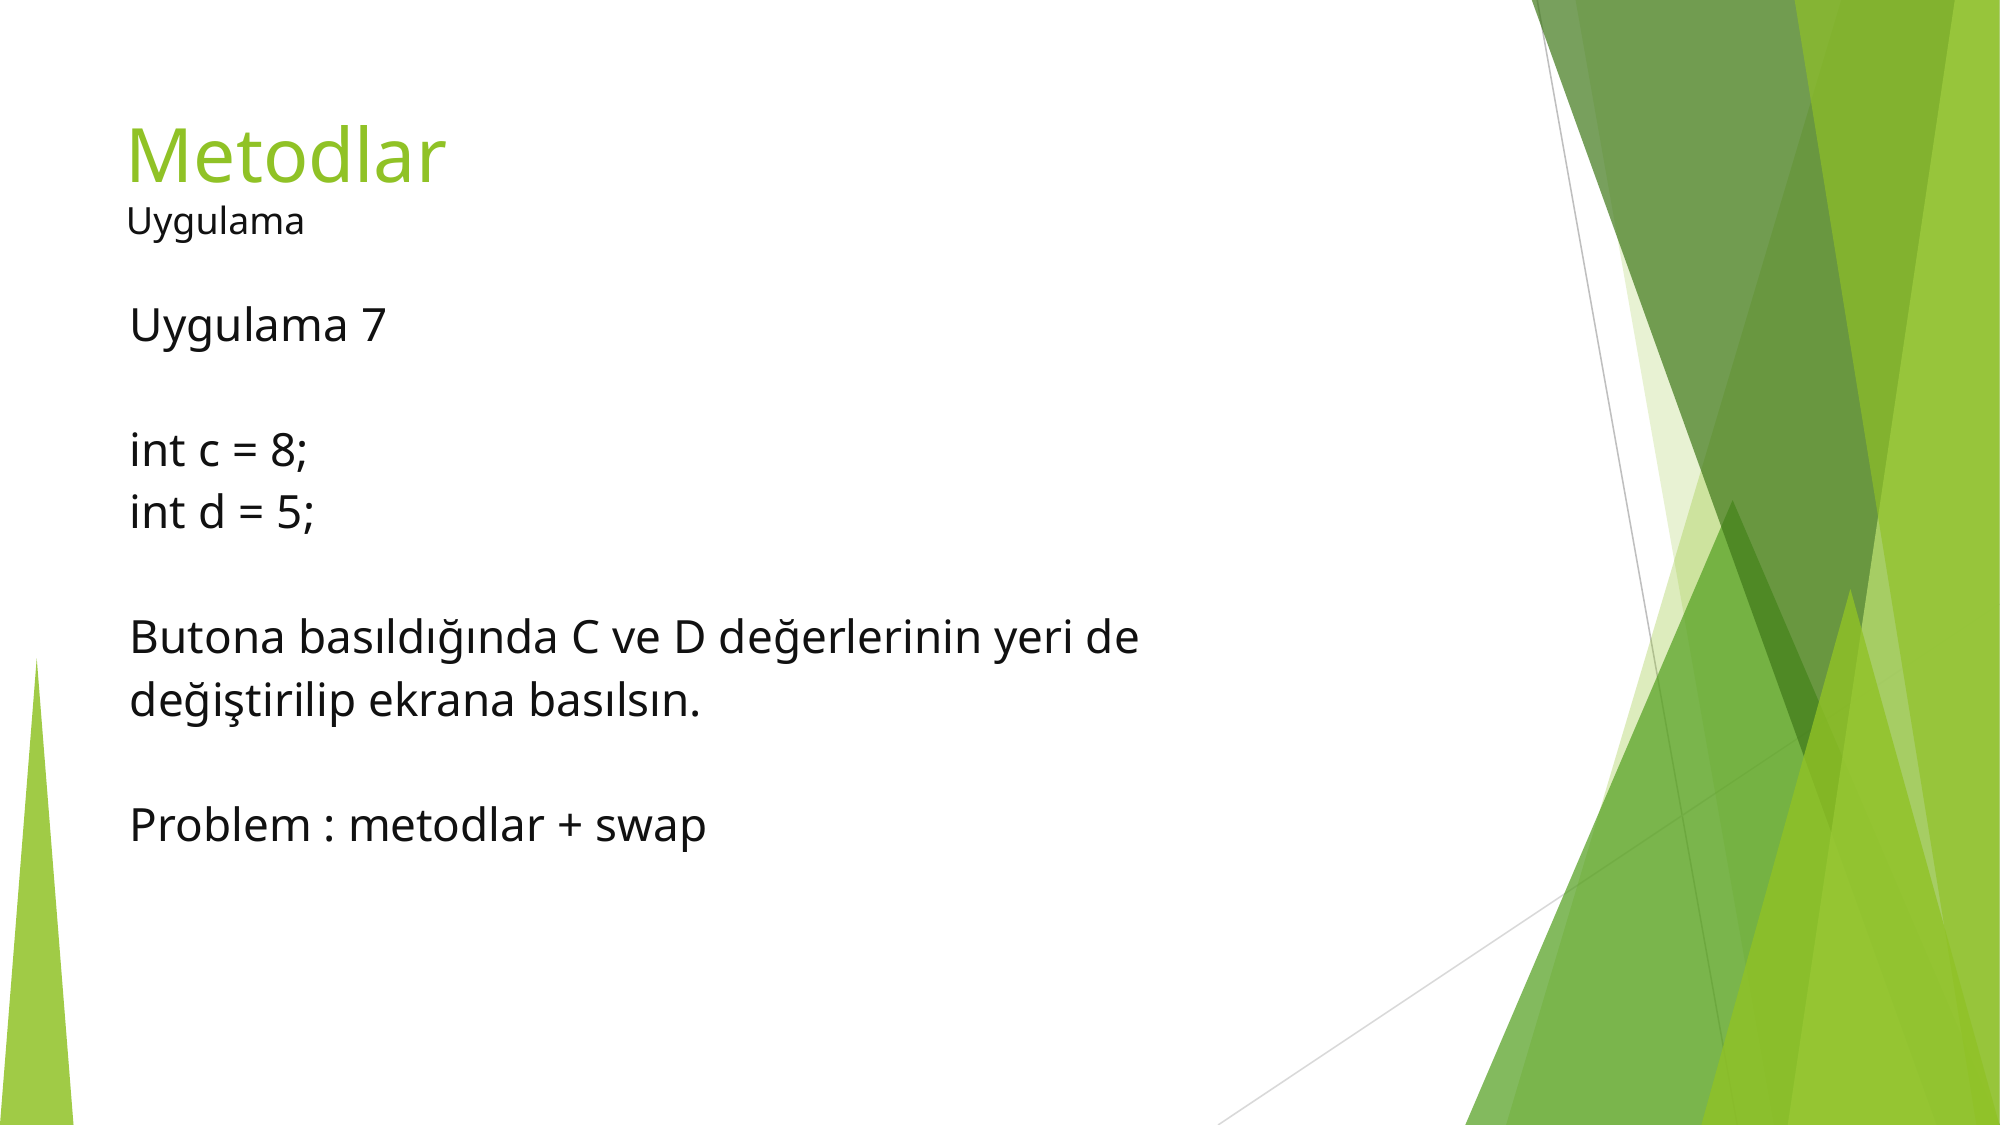

# Metodlar Uygulama
Uygulama 7
int c = 8;
int d = 5;
Butona basıldığında C ve D değerlerinin yeri de değiştirilip ekrana basılsın.
Problem : metodlar + swap